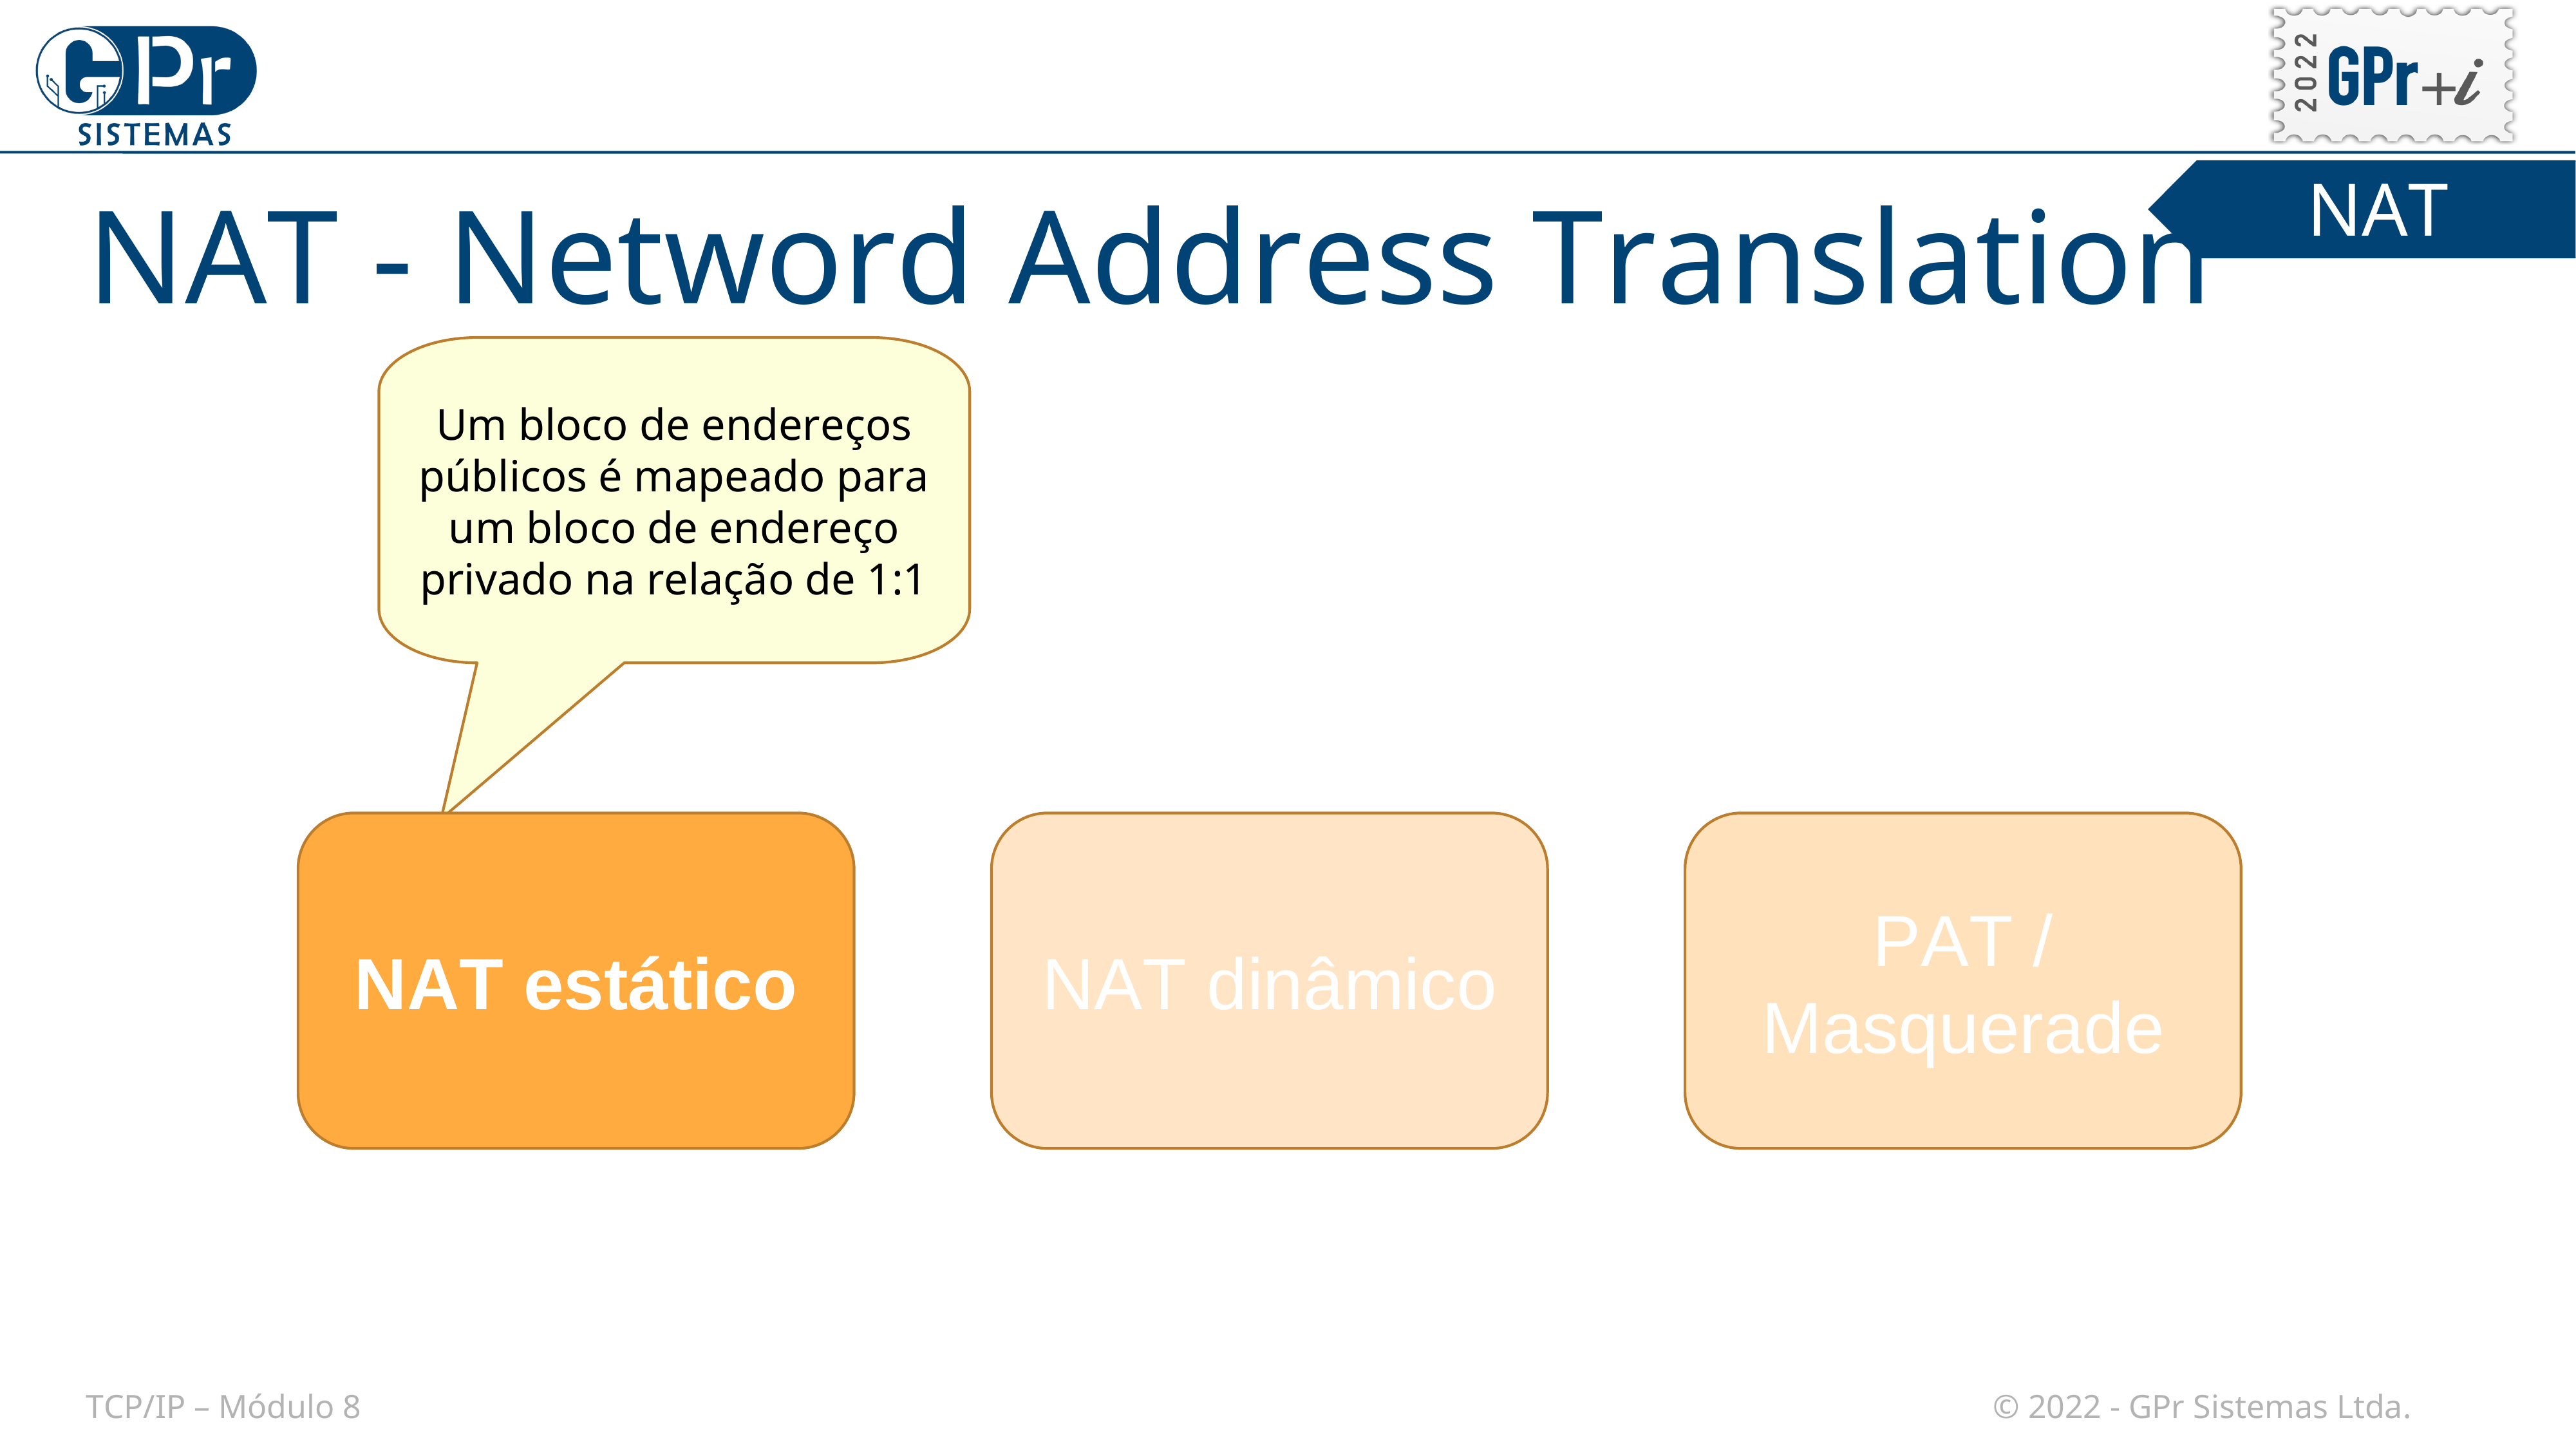

NAT
# NAT - Netword Address Translation
Um bloco de endereços públicos é mapeado para um bloco de endereço privado na relação de 1:1
NAT estático
NAT dinâmico
PAT / Masquerade